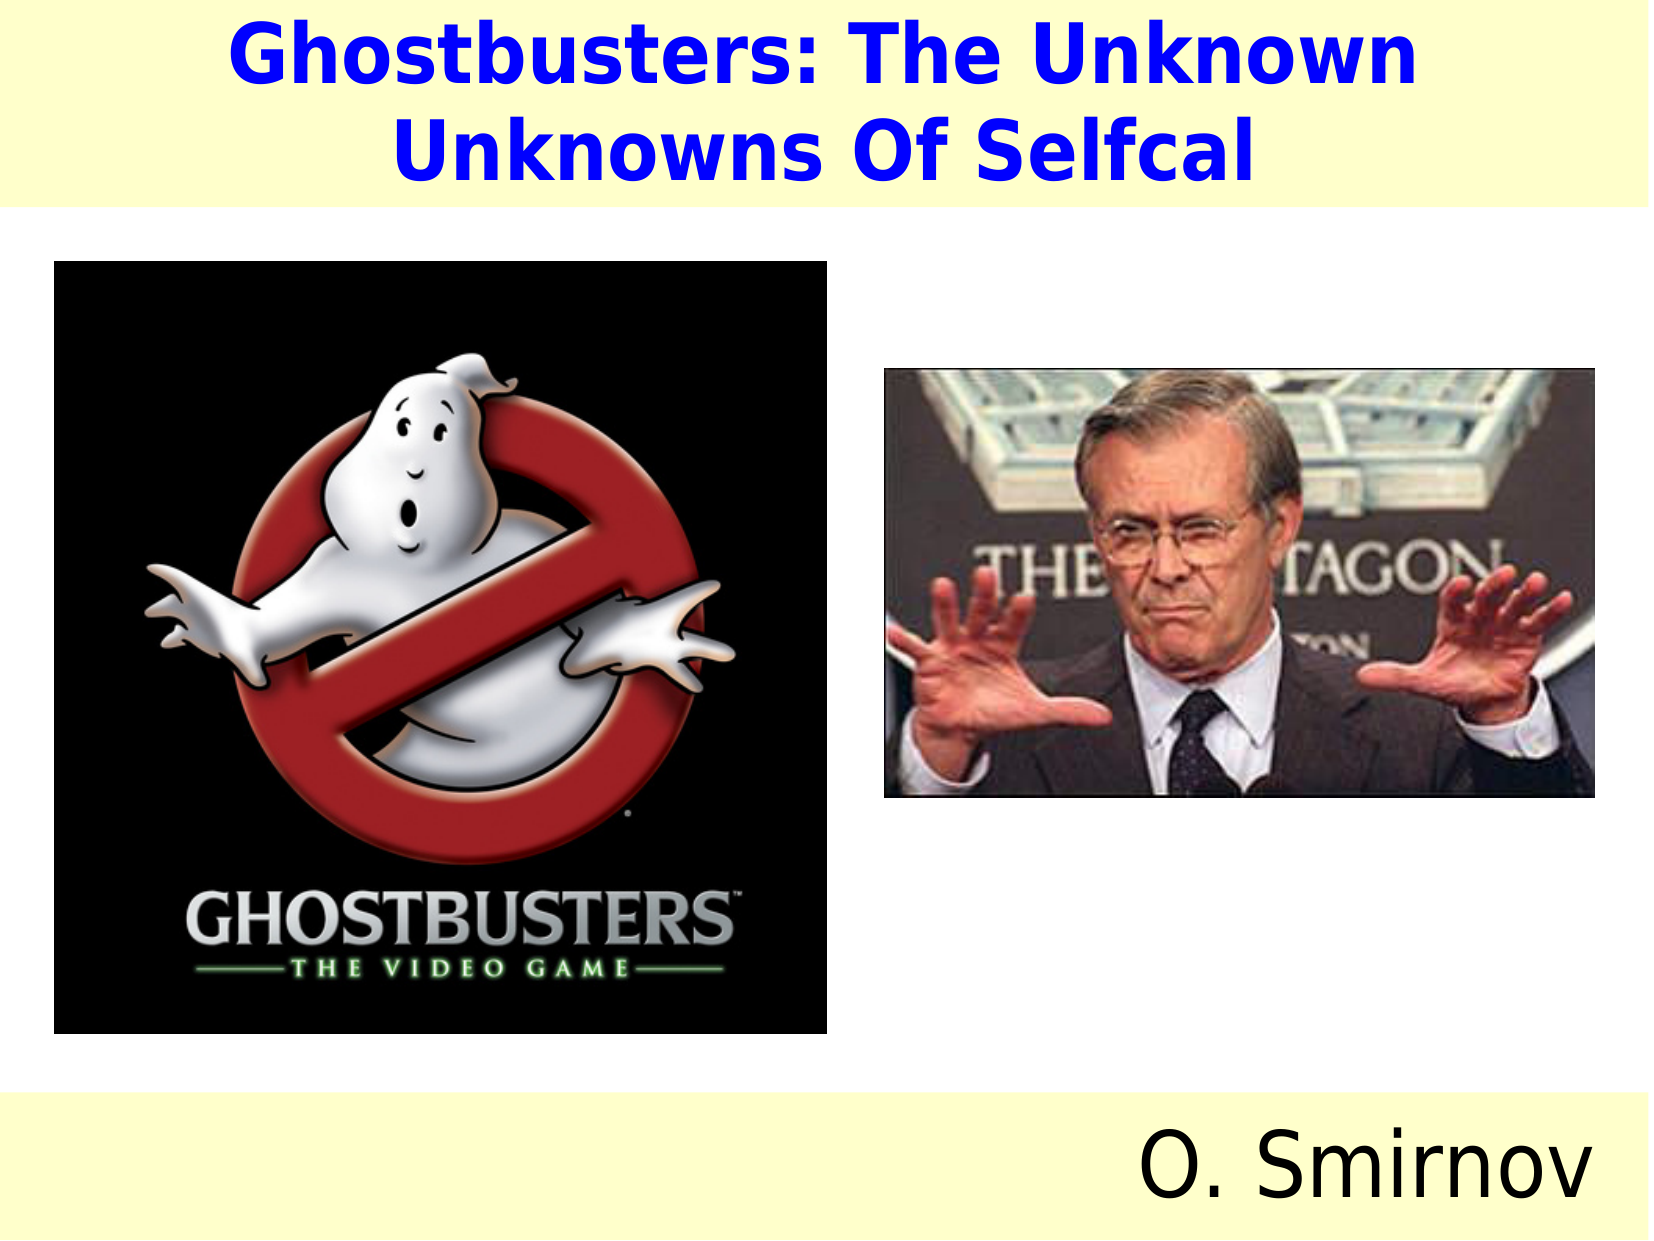

# Ghostbusters: The Unknown Unknowns Of Selfcal
O. Smirnov